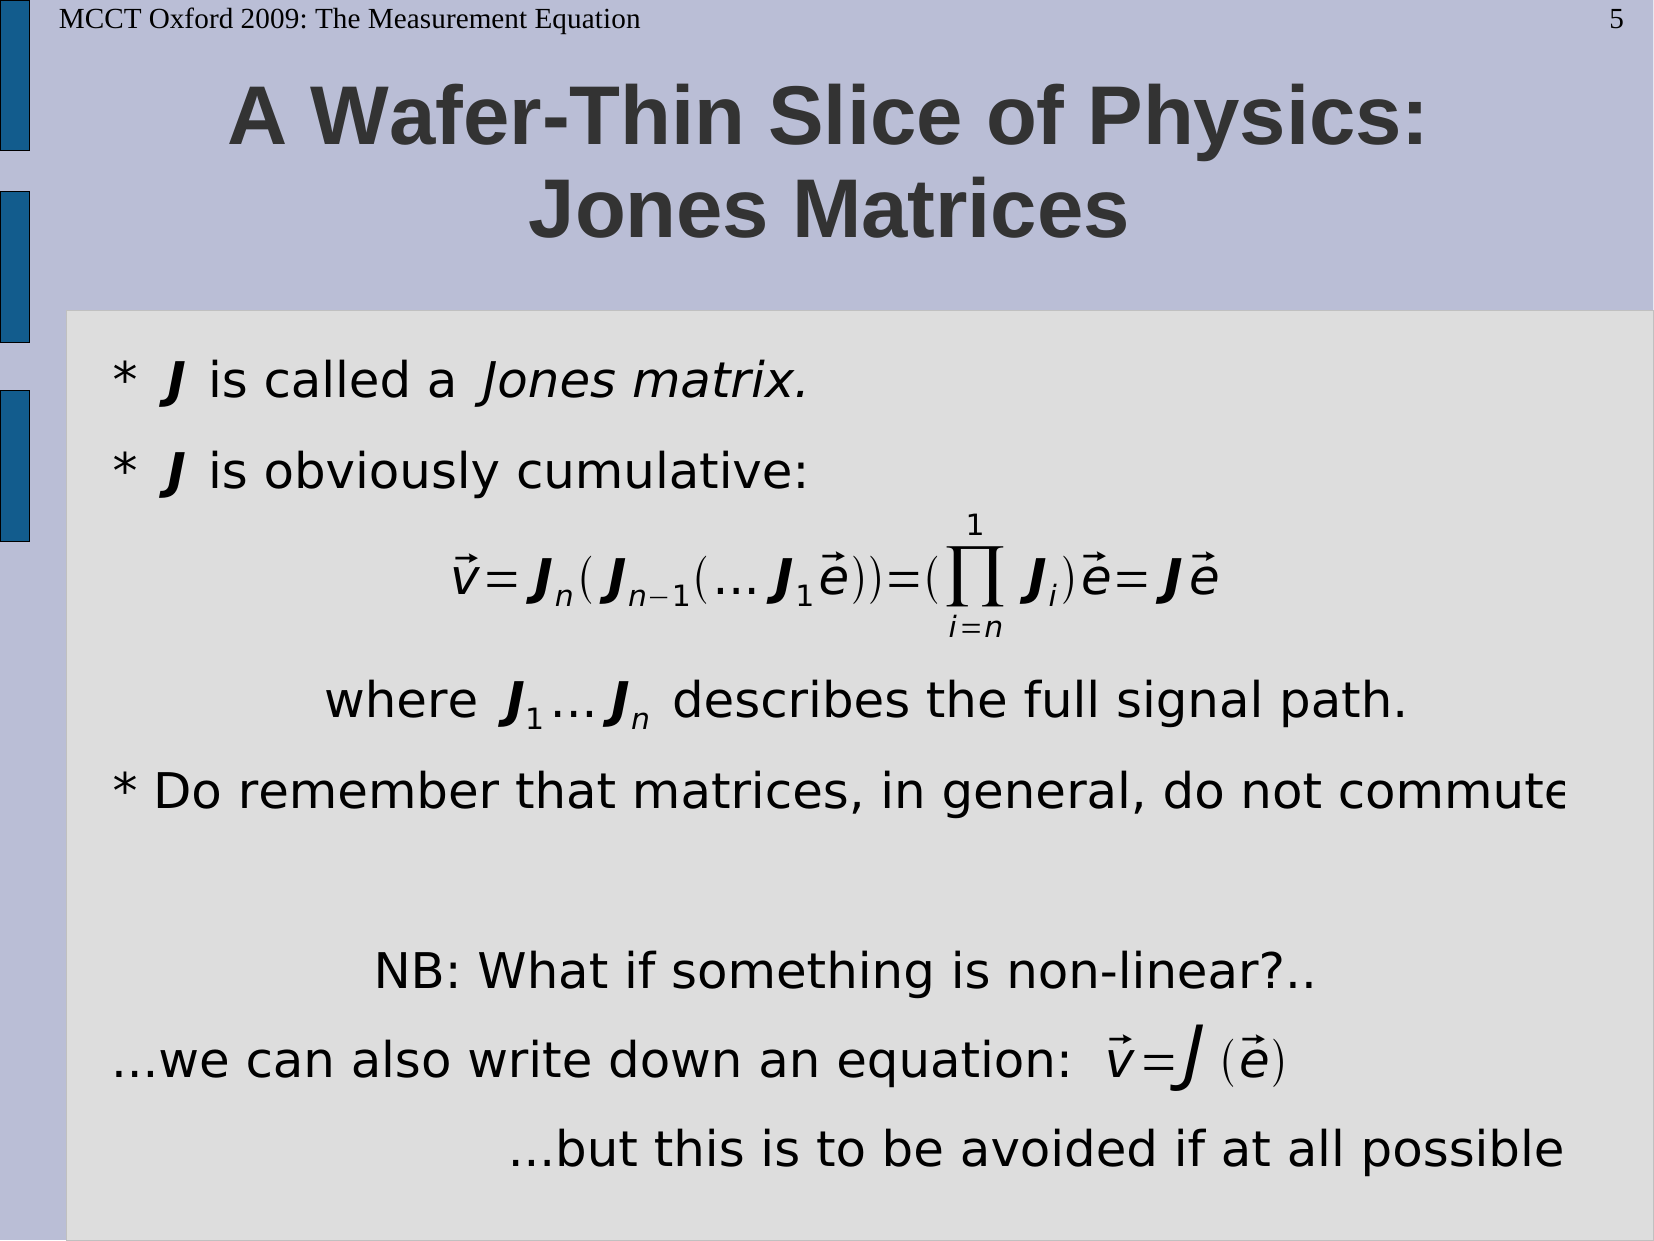

MCCT Oxford 2009: The Measurement Equation
5
# A Wafer-Thin Slice of Physics: Jones Matrices